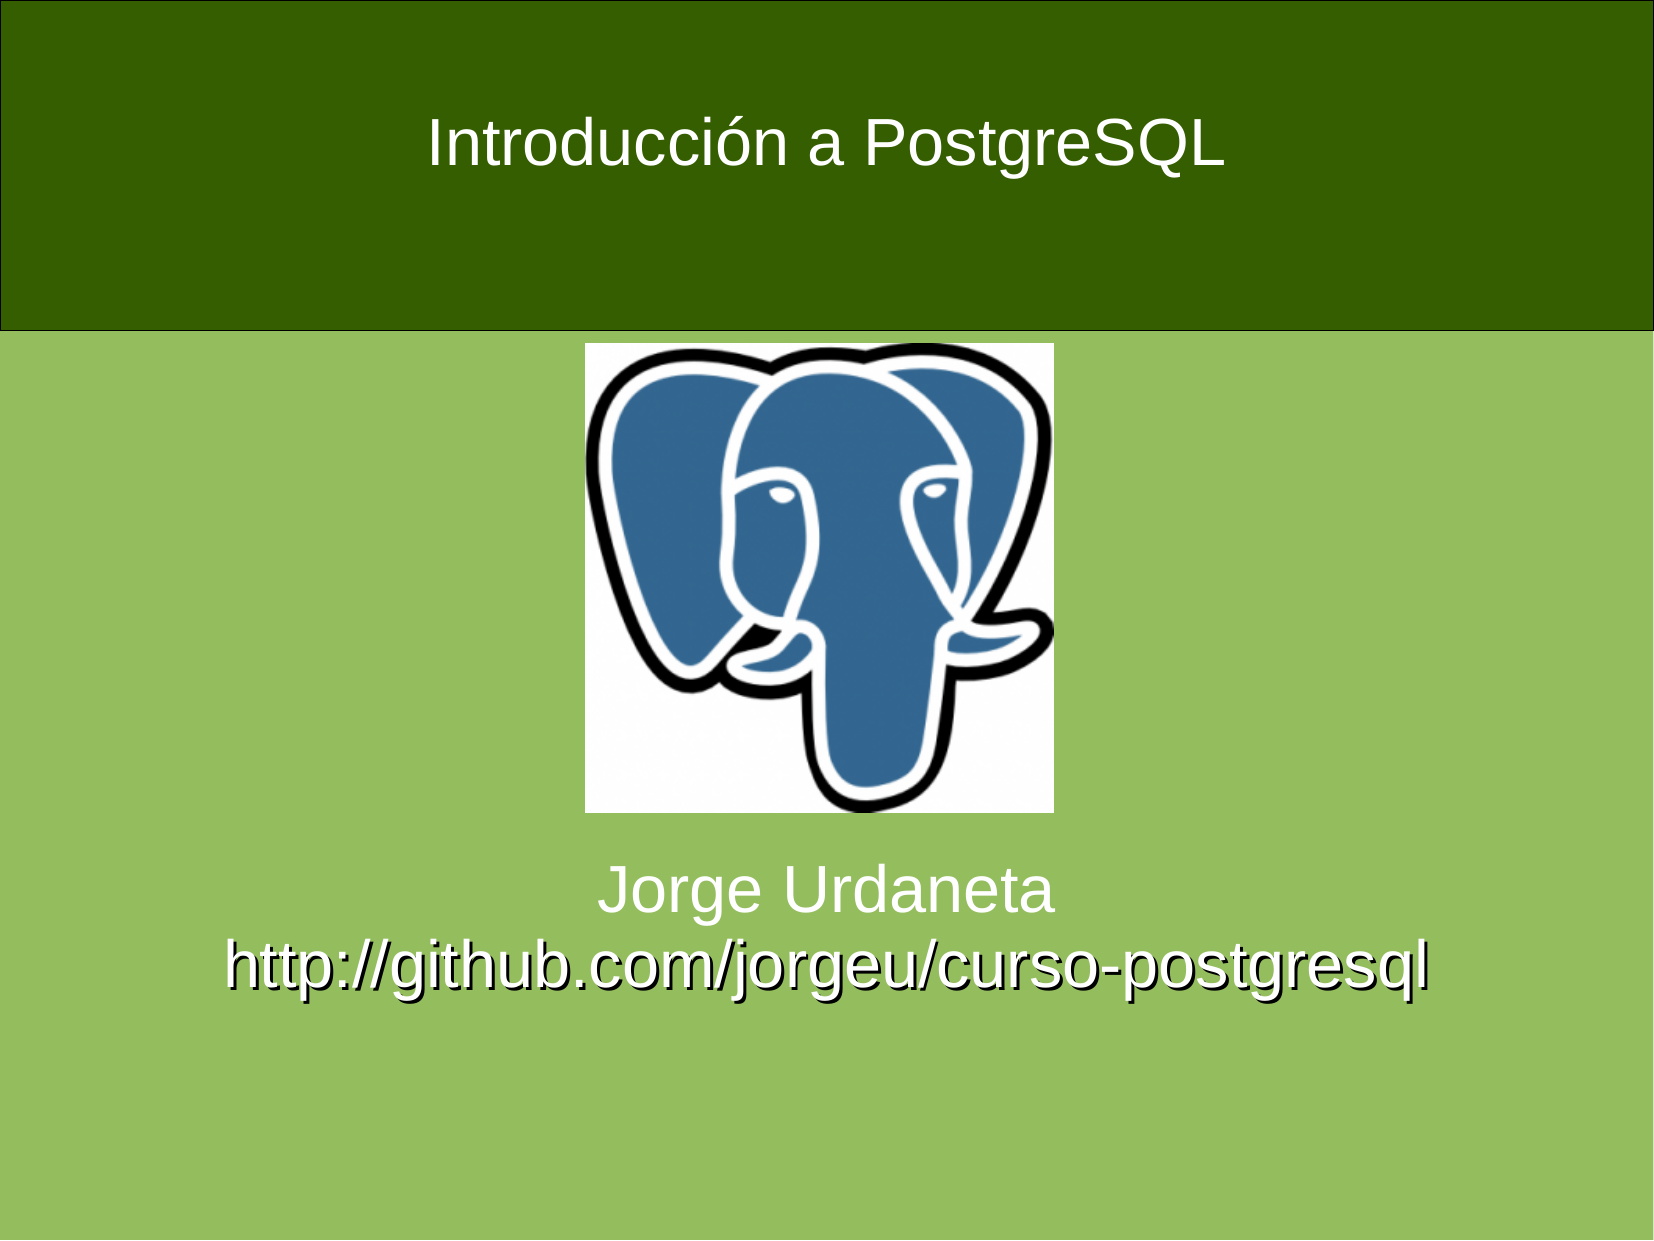

# Introducción a PostgreSQL
Jorge Urdaneta
http://github.com/jorgeu/curso-postgresql